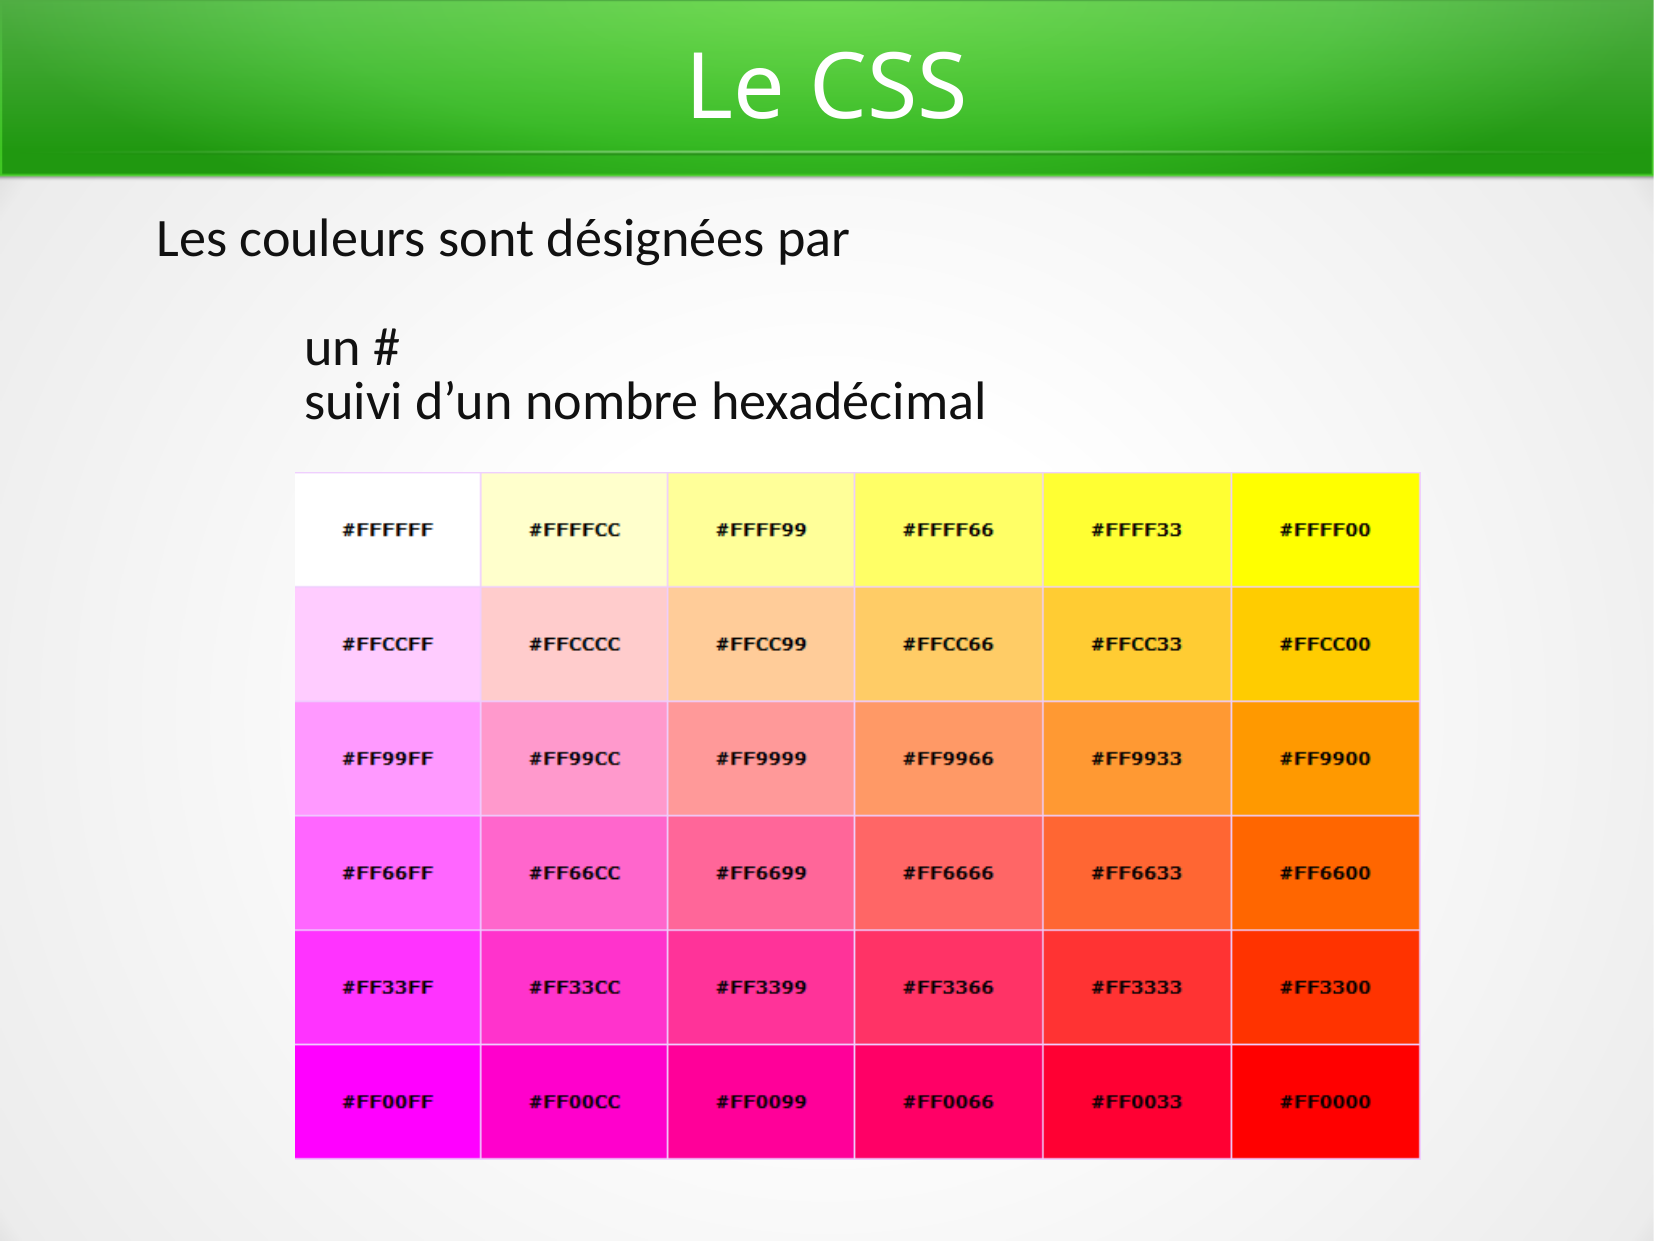

# Le CSS
Les couleurs sont désignées par
		un #
		suivi d’un nombre hexadécimal